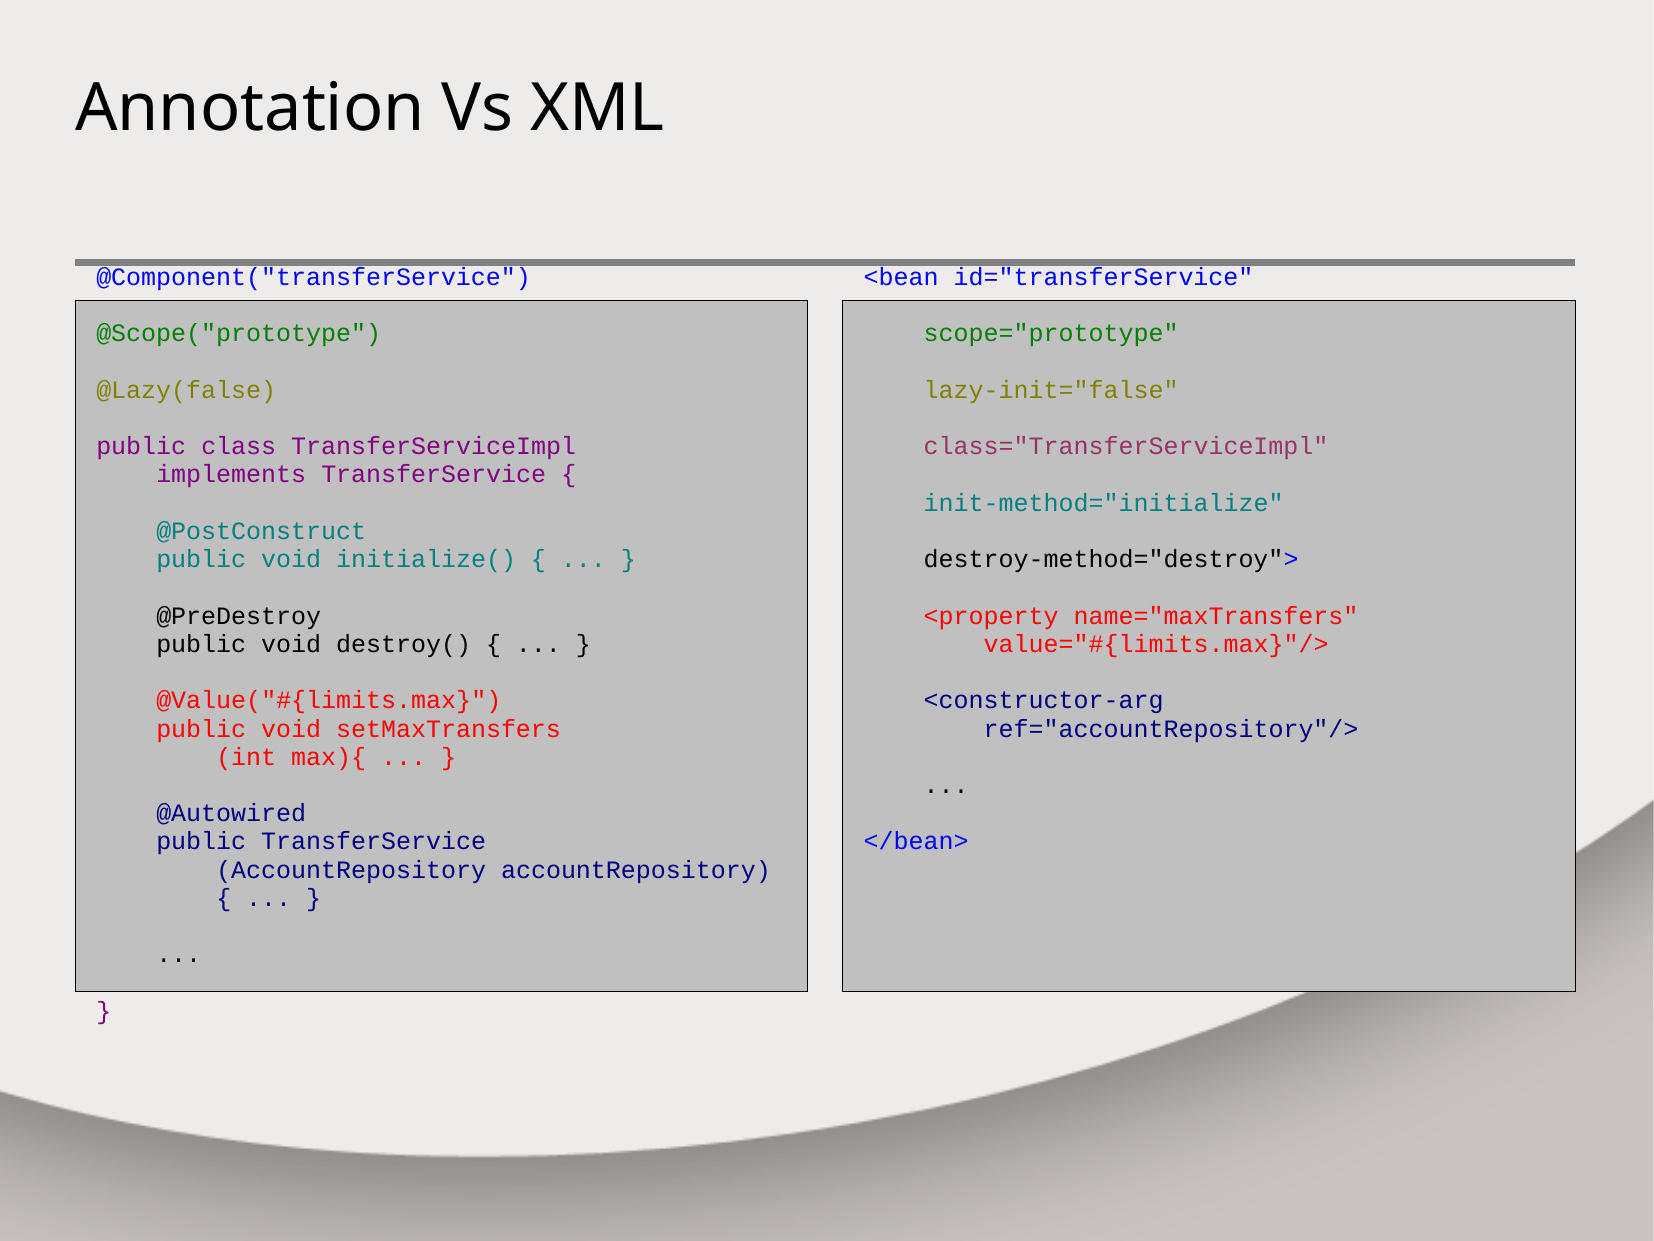

# Annotation Vs XML
@Component("transferService")
@Scope("prototype")
@Lazy(false)
public class TransferServiceImpl
 implements TransferService {
 @PostConstruct
 public void initialize() { ... }
 @PreDestroy
 public void destroy() { ... }
 @Value("#{limits.max}")
 public void setMaxTransfers
 (int max){ ... }
 @Autowired
 public TransferService
 (AccountRepository accountRepository)
 { ... }
 ...
}
<bean id="transferService"
 scope="prototype"
 lazy-init="false"
 class="TransferServiceImpl"
 init-method="initialize"
 destroy-method="destroy">
 <property name="maxTransfers"
 value="#{limits.max}"/>
 <constructor-arg
 ref="accountRepository"/>
 ...
</bean>